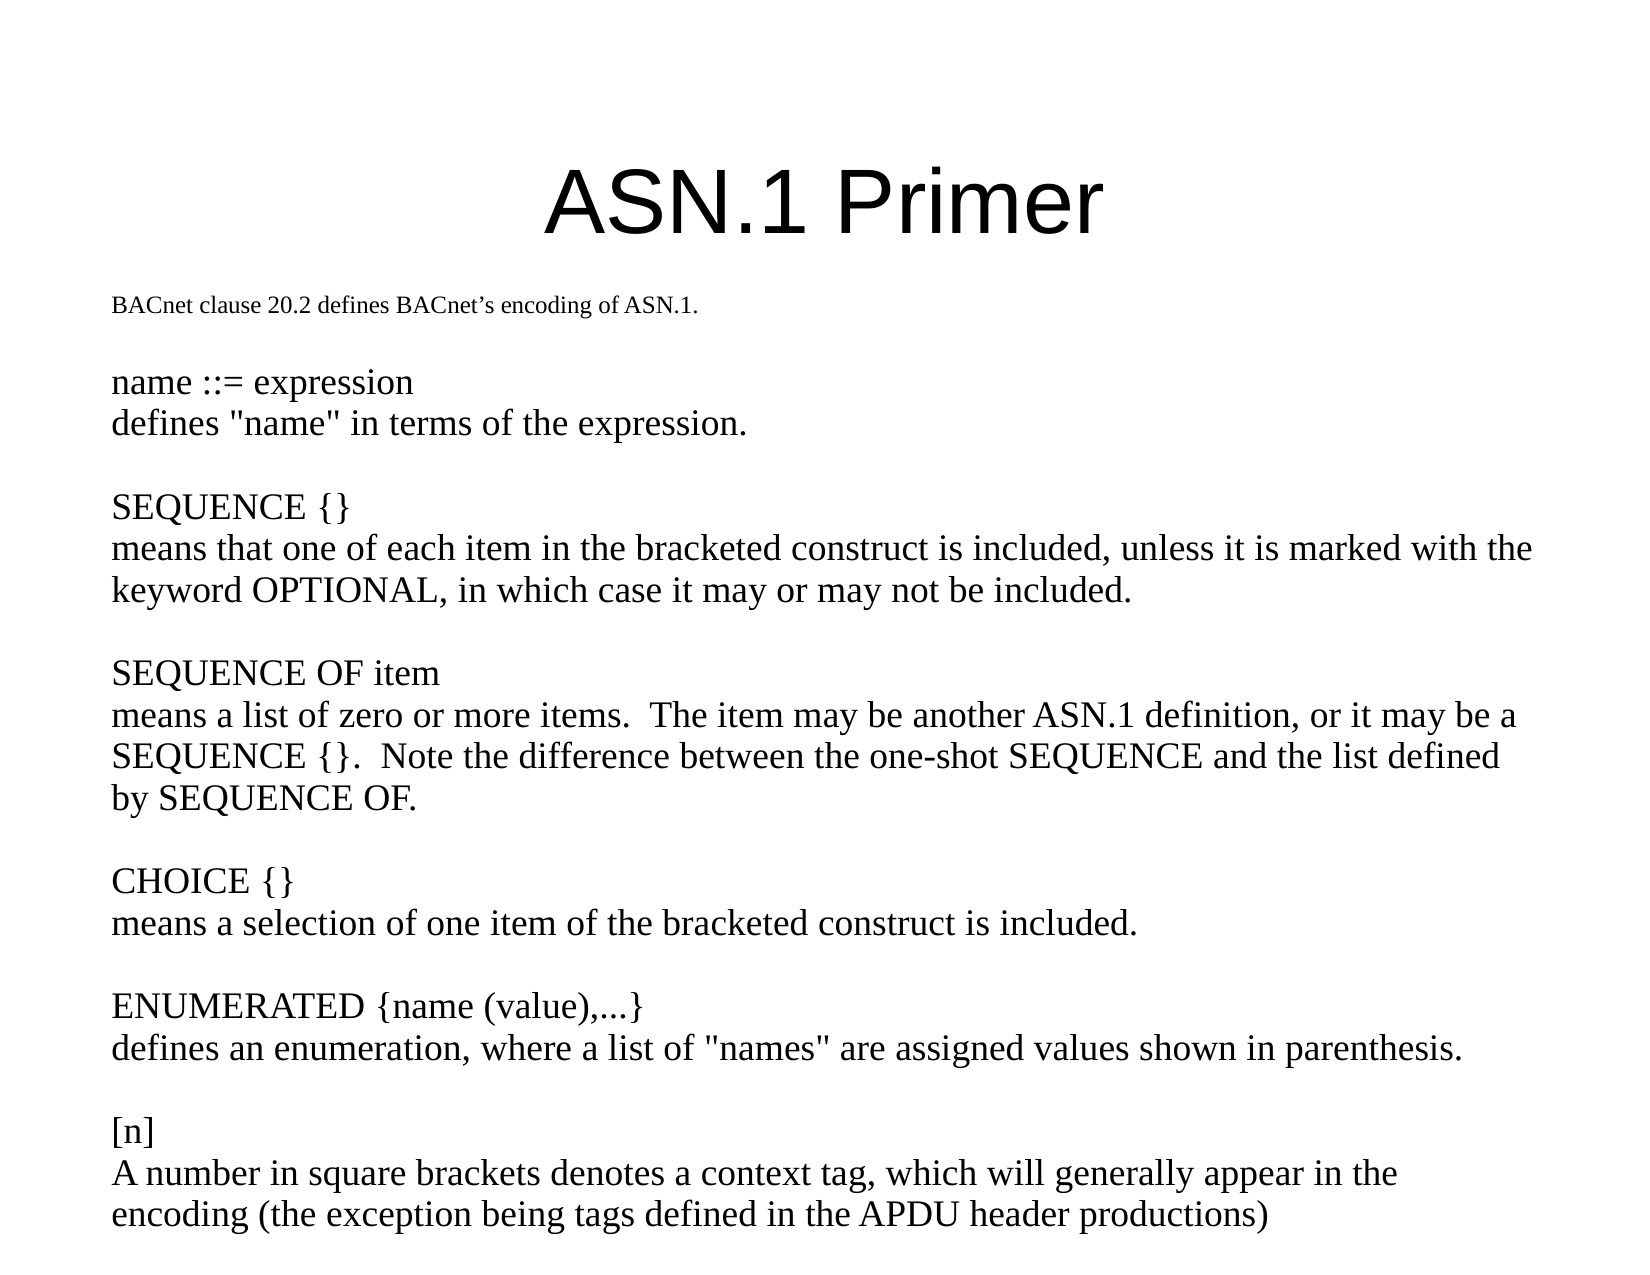

# ASN.1 Primer
BACnet clause 20.2 defines BACnet’s encoding of ASN.1.
name ::= expression
defines "name" in terms of the expression.
SEQUENCE {}
means that one of each item in the bracketed construct is included, unless it is marked with the keyword OPTIONAL, in which case it may or may not be included.
SEQUENCE OF item
means a list of zero or more items. The item may be another ASN.1 definition, or it may be a SEQUENCE {}. Note the difference between the one-shot SEQUENCE and the list defined by SEQUENCE OF.
CHOICE {}
means a selection of one item of the bracketed construct is included.
ENUMERATED {name (value),...}
defines an enumeration, where a list of "names" are assigned values shown in parenthesis.
[n]
A number in square brackets denotes a context tag, which will generally appear in the encoding (the exception being tags defined in the APDU header productions)
ABSTRACT-SYNTAX.&Type
Indicates that a CHOICE of any tagged datatype is legal.